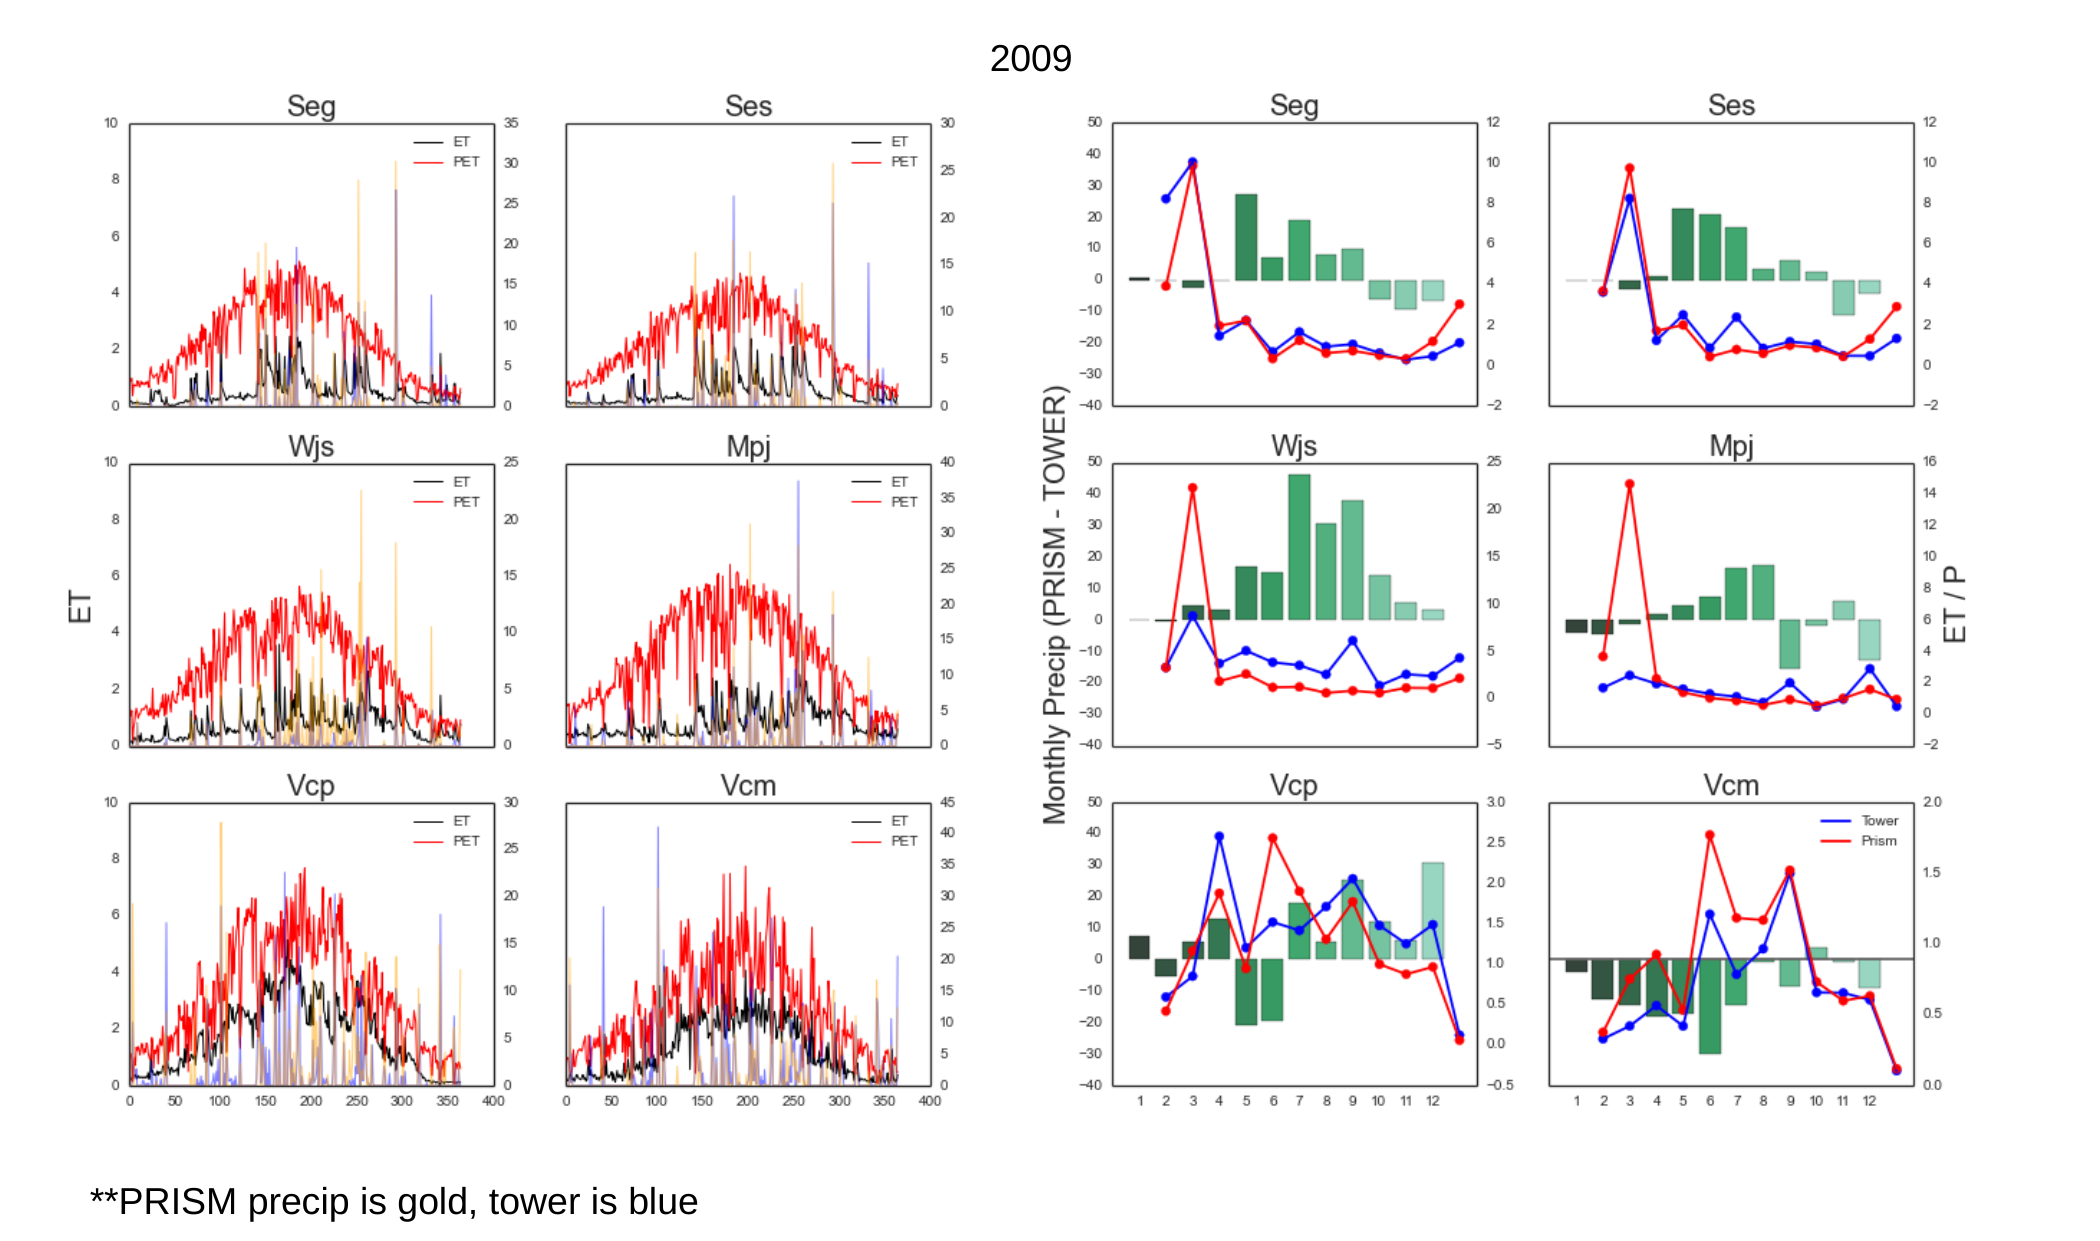

2009
**PRISM precip is gold, tower is blue